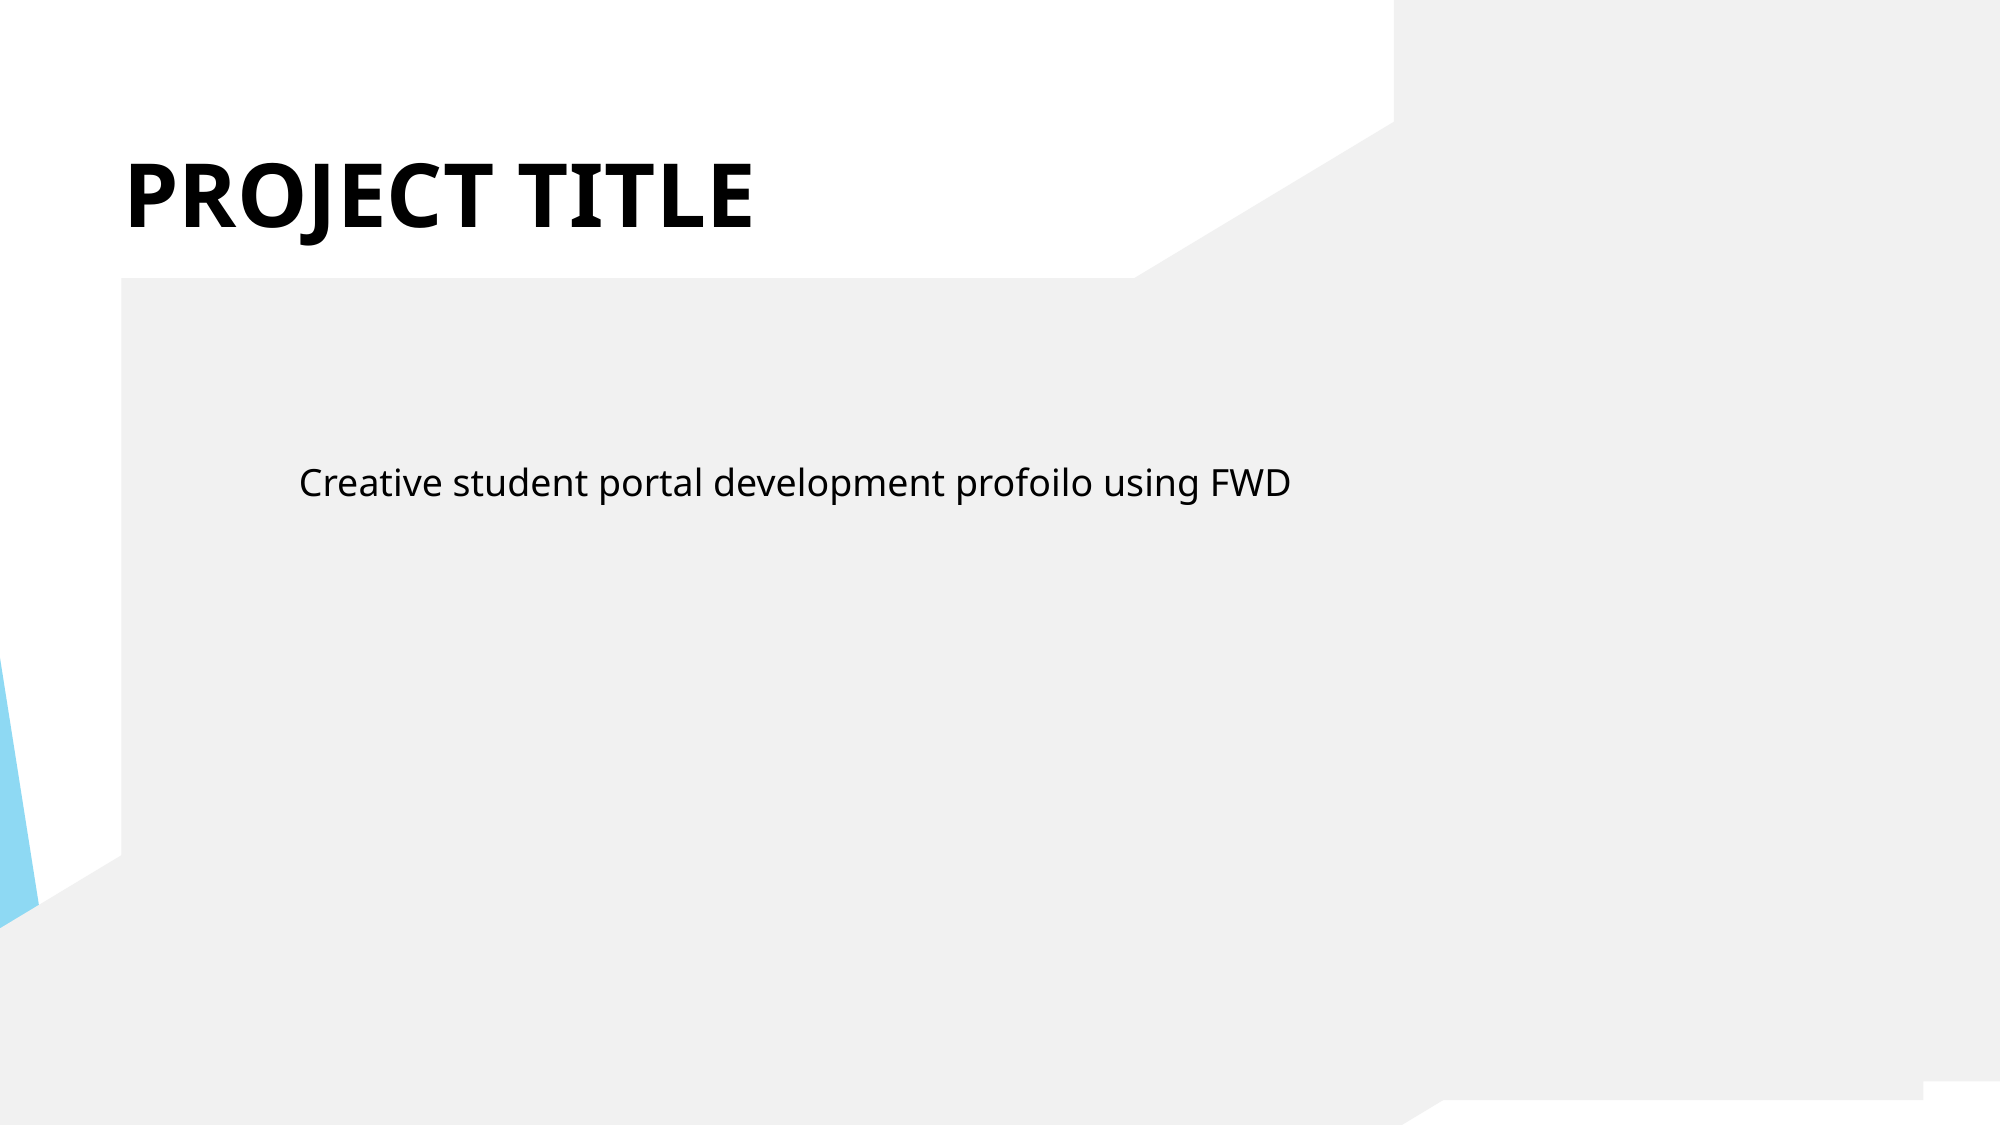

# PROJECT TITLE
Creative student portal development profoilo using FWD